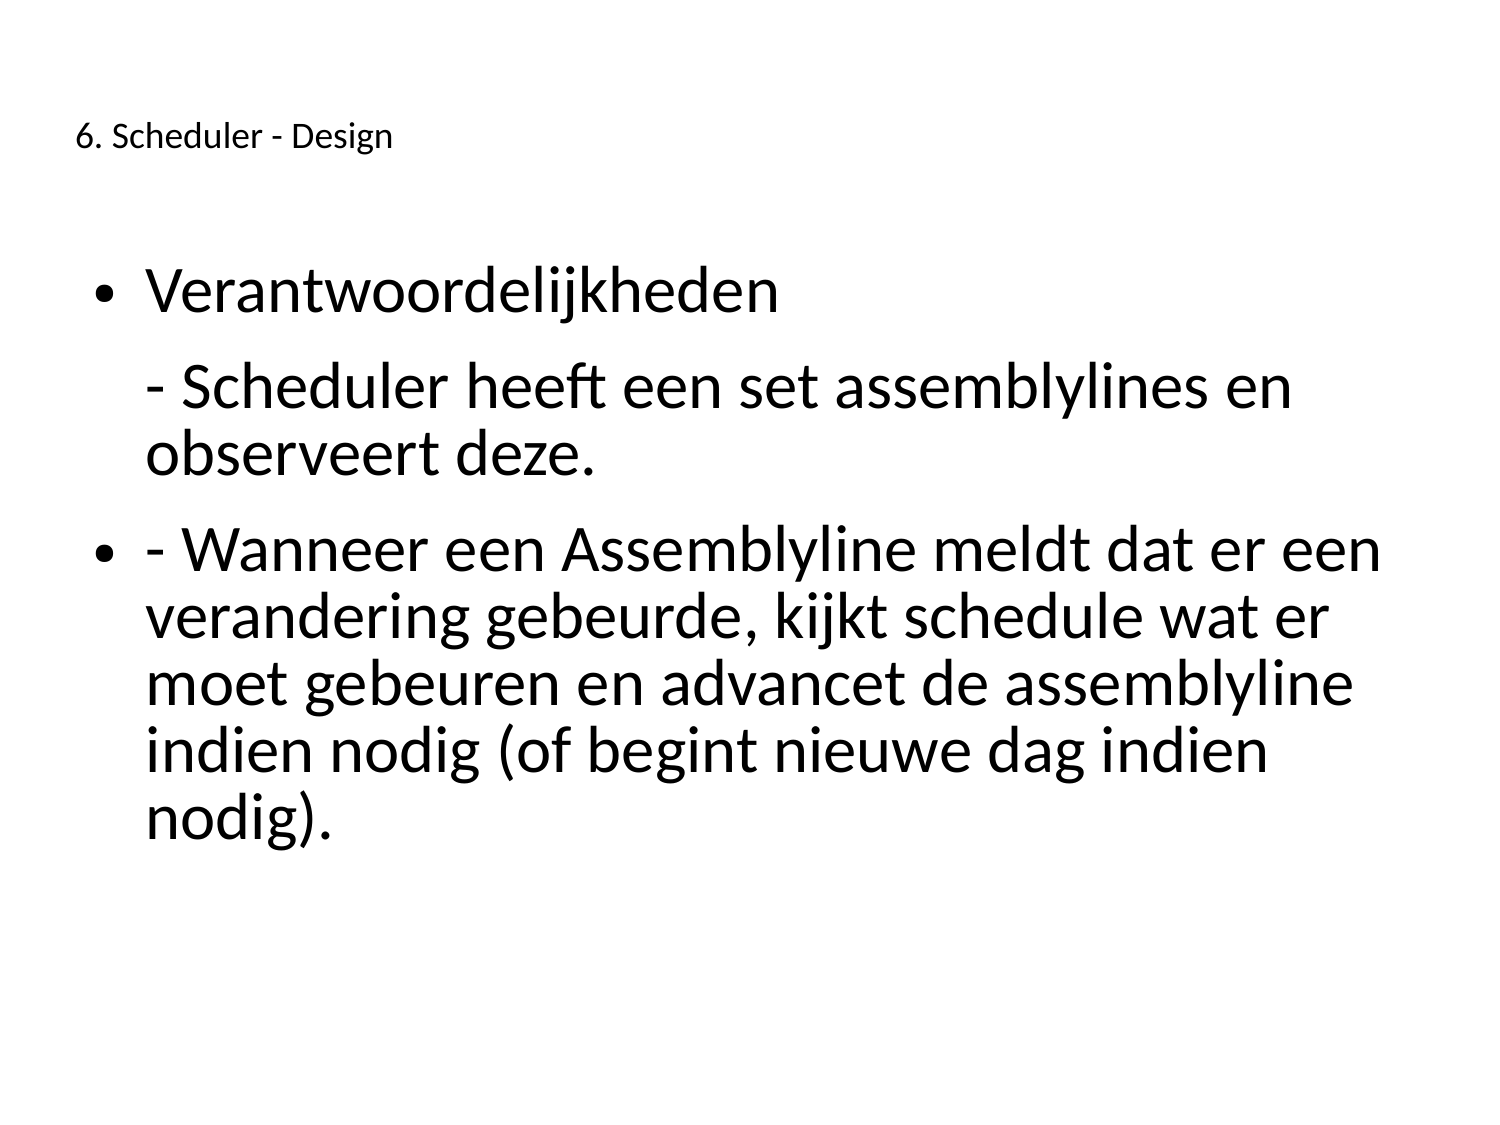

# 6. Scheduler - Design
Verantwoordelijkheden
- Scheduler heeft een set assemblylines en observeert deze.
- Wanneer een Assemblyline meldt dat er een verandering gebeurde, kijkt schedule wat er moet gebeuren en advancet de assemblyline indien nodig (of begint nieuwe dag indien nodig).